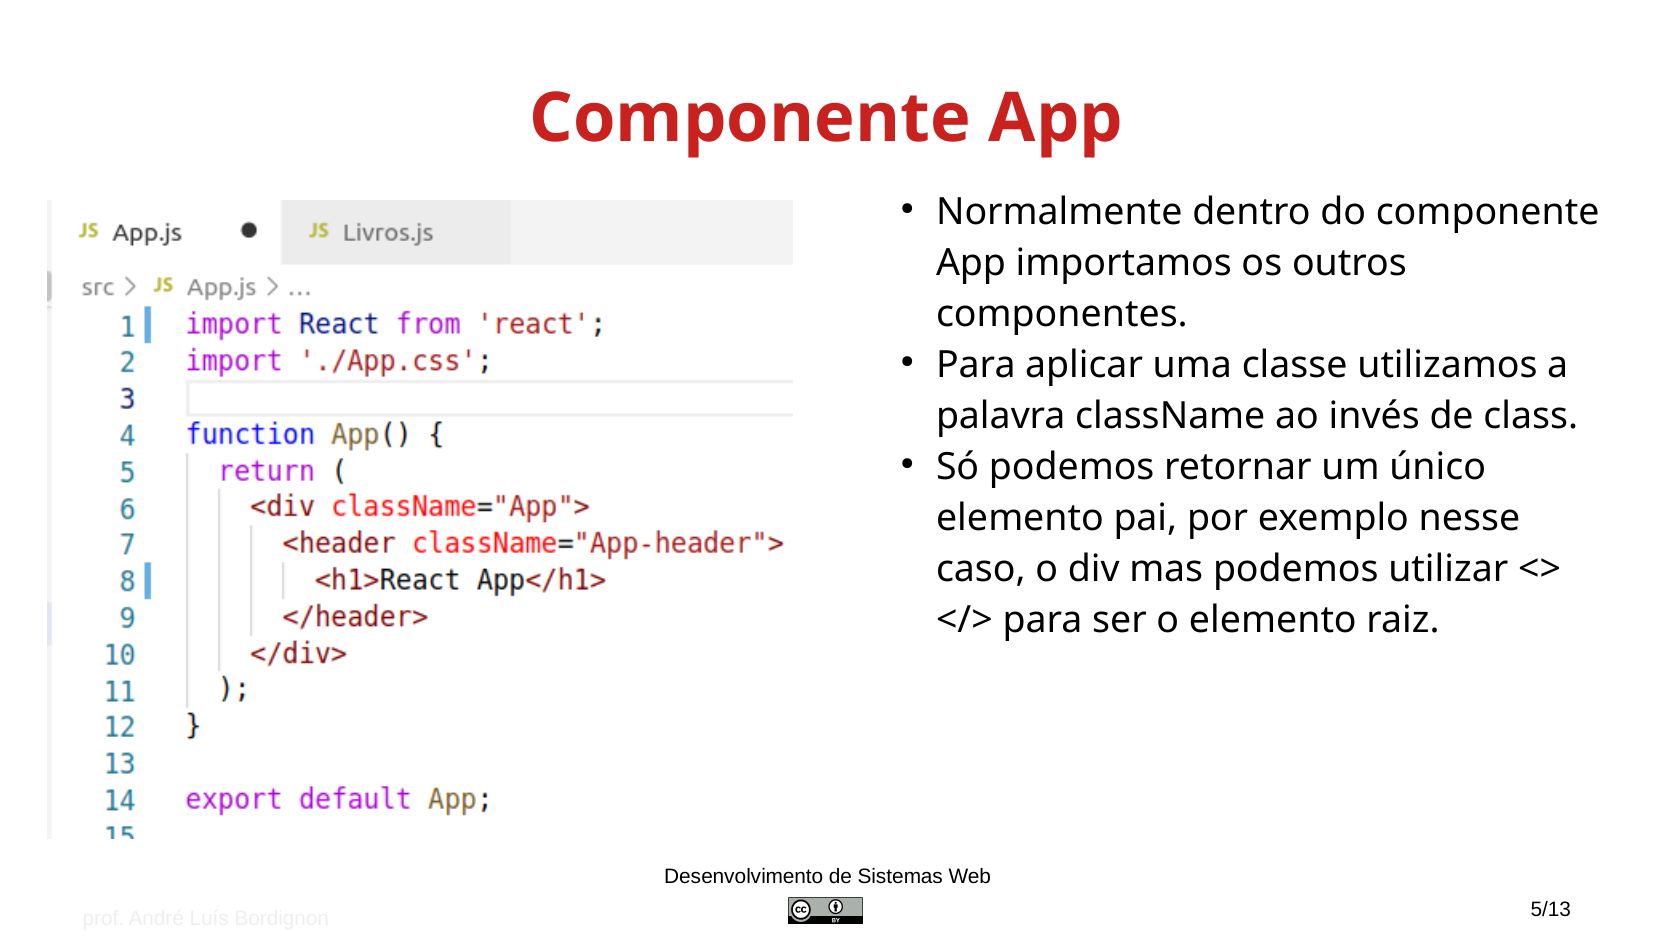

# Componente App
Normalmente dentro do componente App importamos os outros componentes.
Para aplicar uma classe utilizamos a palavra className ao invés de class.
Só podemos retornar um único elemento pai, por exemplo nesse caso, o div mas podemos utilizar <> </> para ser o elemento raiz.
5
prof. André Luís Bordignon